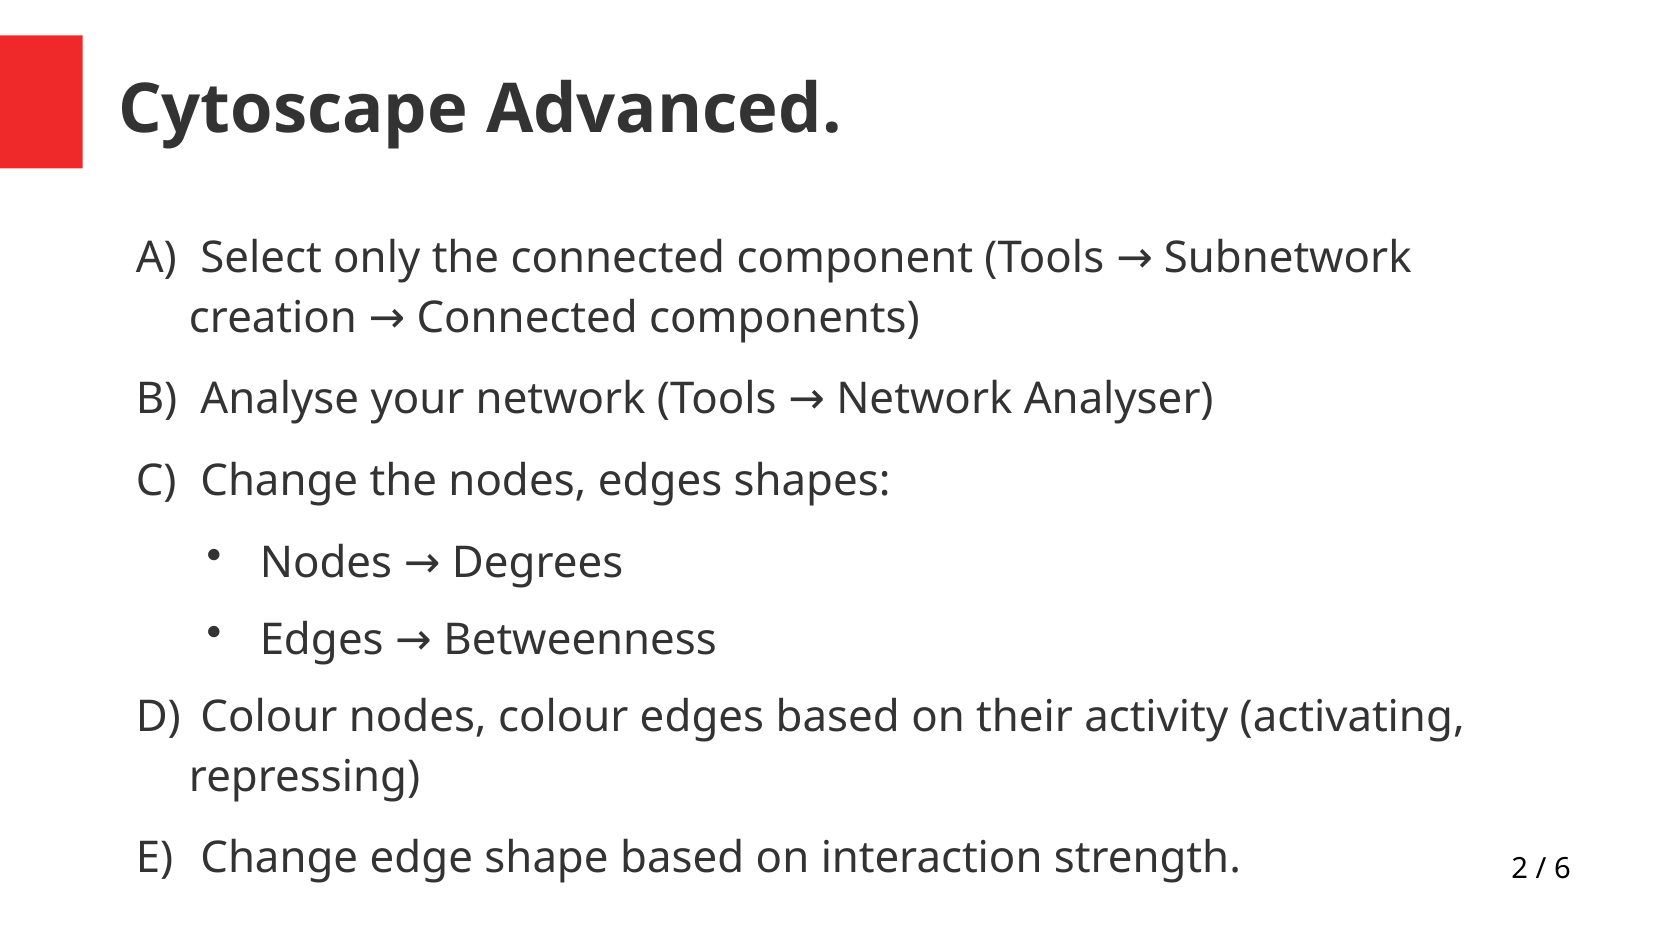

# Cytoscape Advanced.
 Select only the connected component (Tools → Subnetwork creation → Connected components)
 Analyse your network (Tools → Network Analyser)
 Change the nodes, edges shapes:
Nodes → Degrees
Edges → Betweenness
 Colour nodes, colour edges based on their activity (activating, repressing)
 Change edge shape based on interaction strength.
2